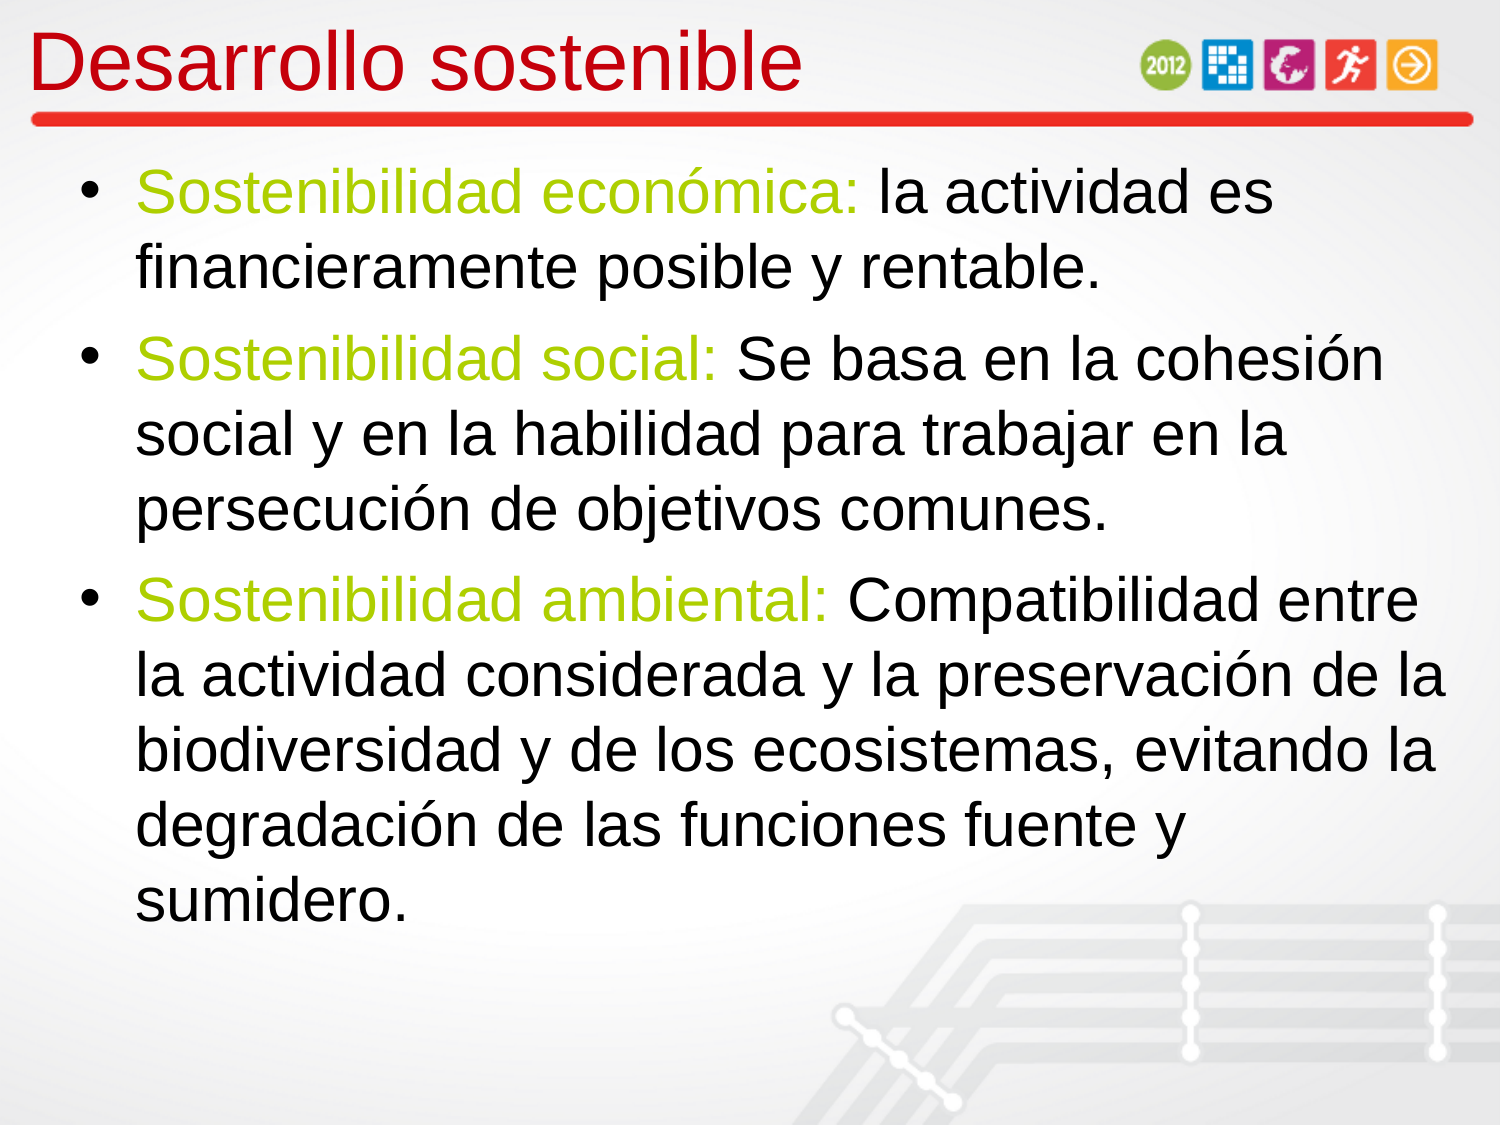

# Desarrollo sostenible
Sostenibilidad económica: la actividad es financieramente posible y rentable.
Sostenibilidad social: Se basa en la cohesión social y en la habilidad para trabajar en la persecución de objetivos comunes.
Sostenibilidad ambiental: Compatibilidad entre la actividad considerada y la preservación de la biodiversidad y de los ecosistemas, evitando la degradación de las funciones fuente y sumidero.